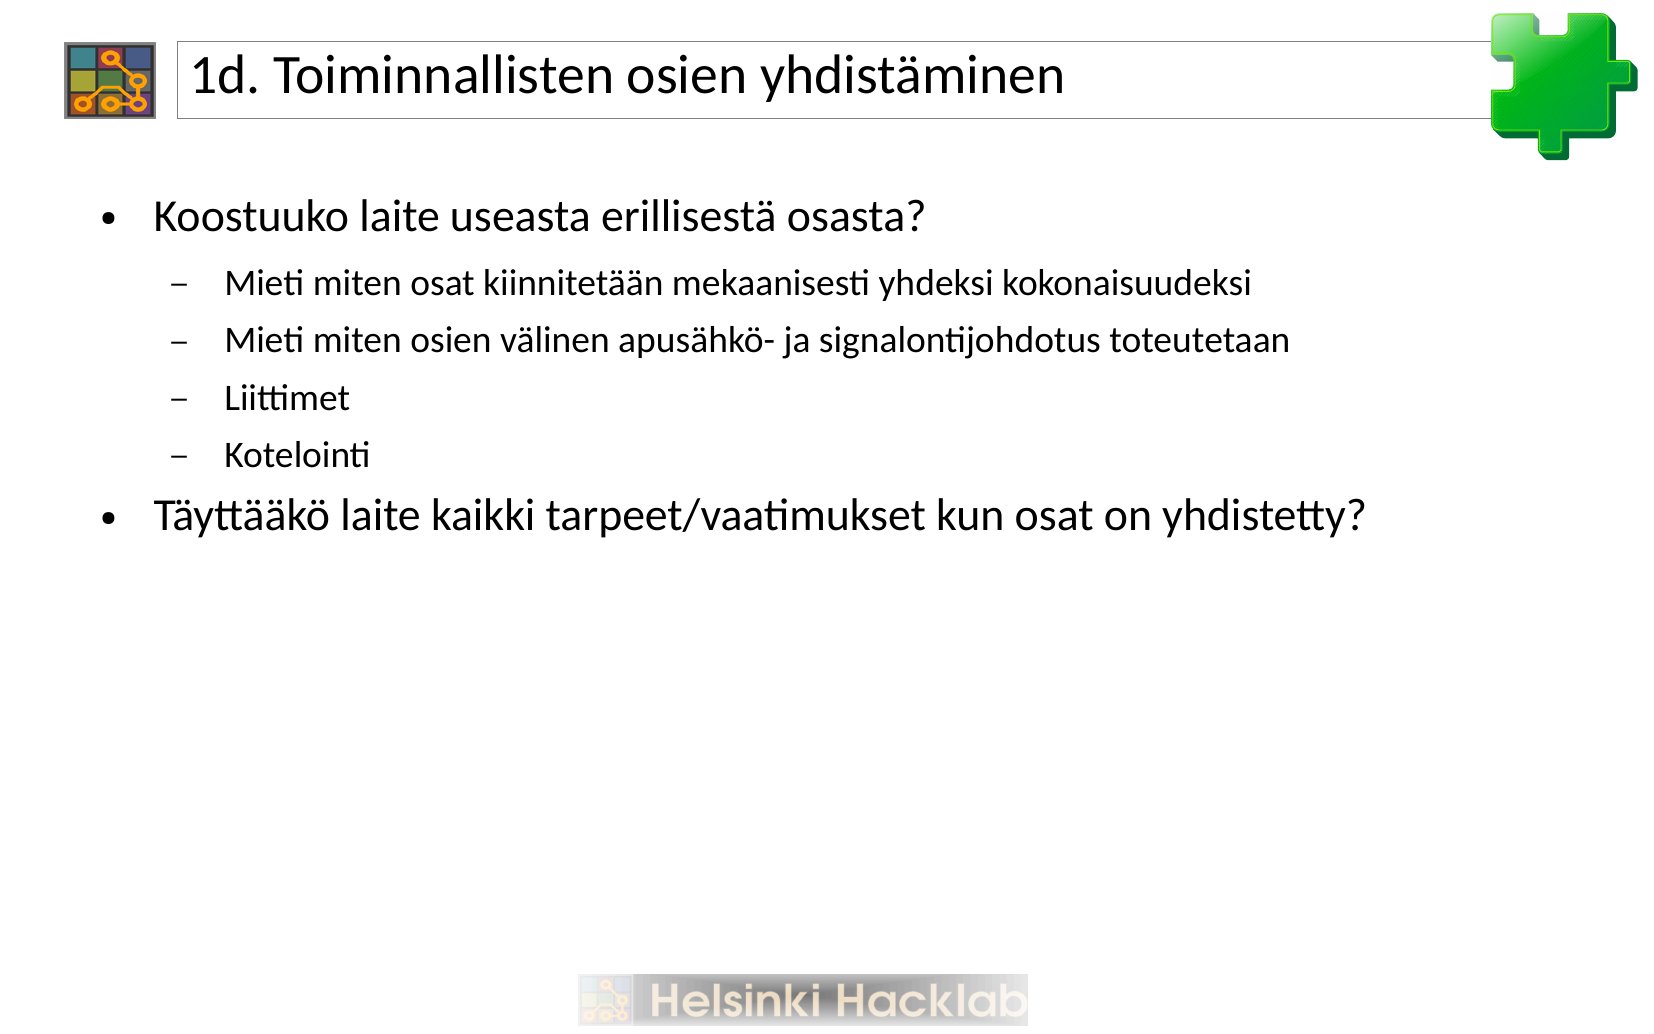

# 1d. Toiminnallisten osien yhdistäminen
Koostuuko laite useasta erillisestä osasta?
Mieti miten osat kiinnitetään mekaanisesti yhdeksi kokonaisuudeksi
Mieti miten osien välinen apusähkö- ja signalontijohdotus toteutetaan
Liittimet
Kotelointi
Täyttääkö laite kaikki tarpeet/vaatimukset kun osat on yhdistetty?